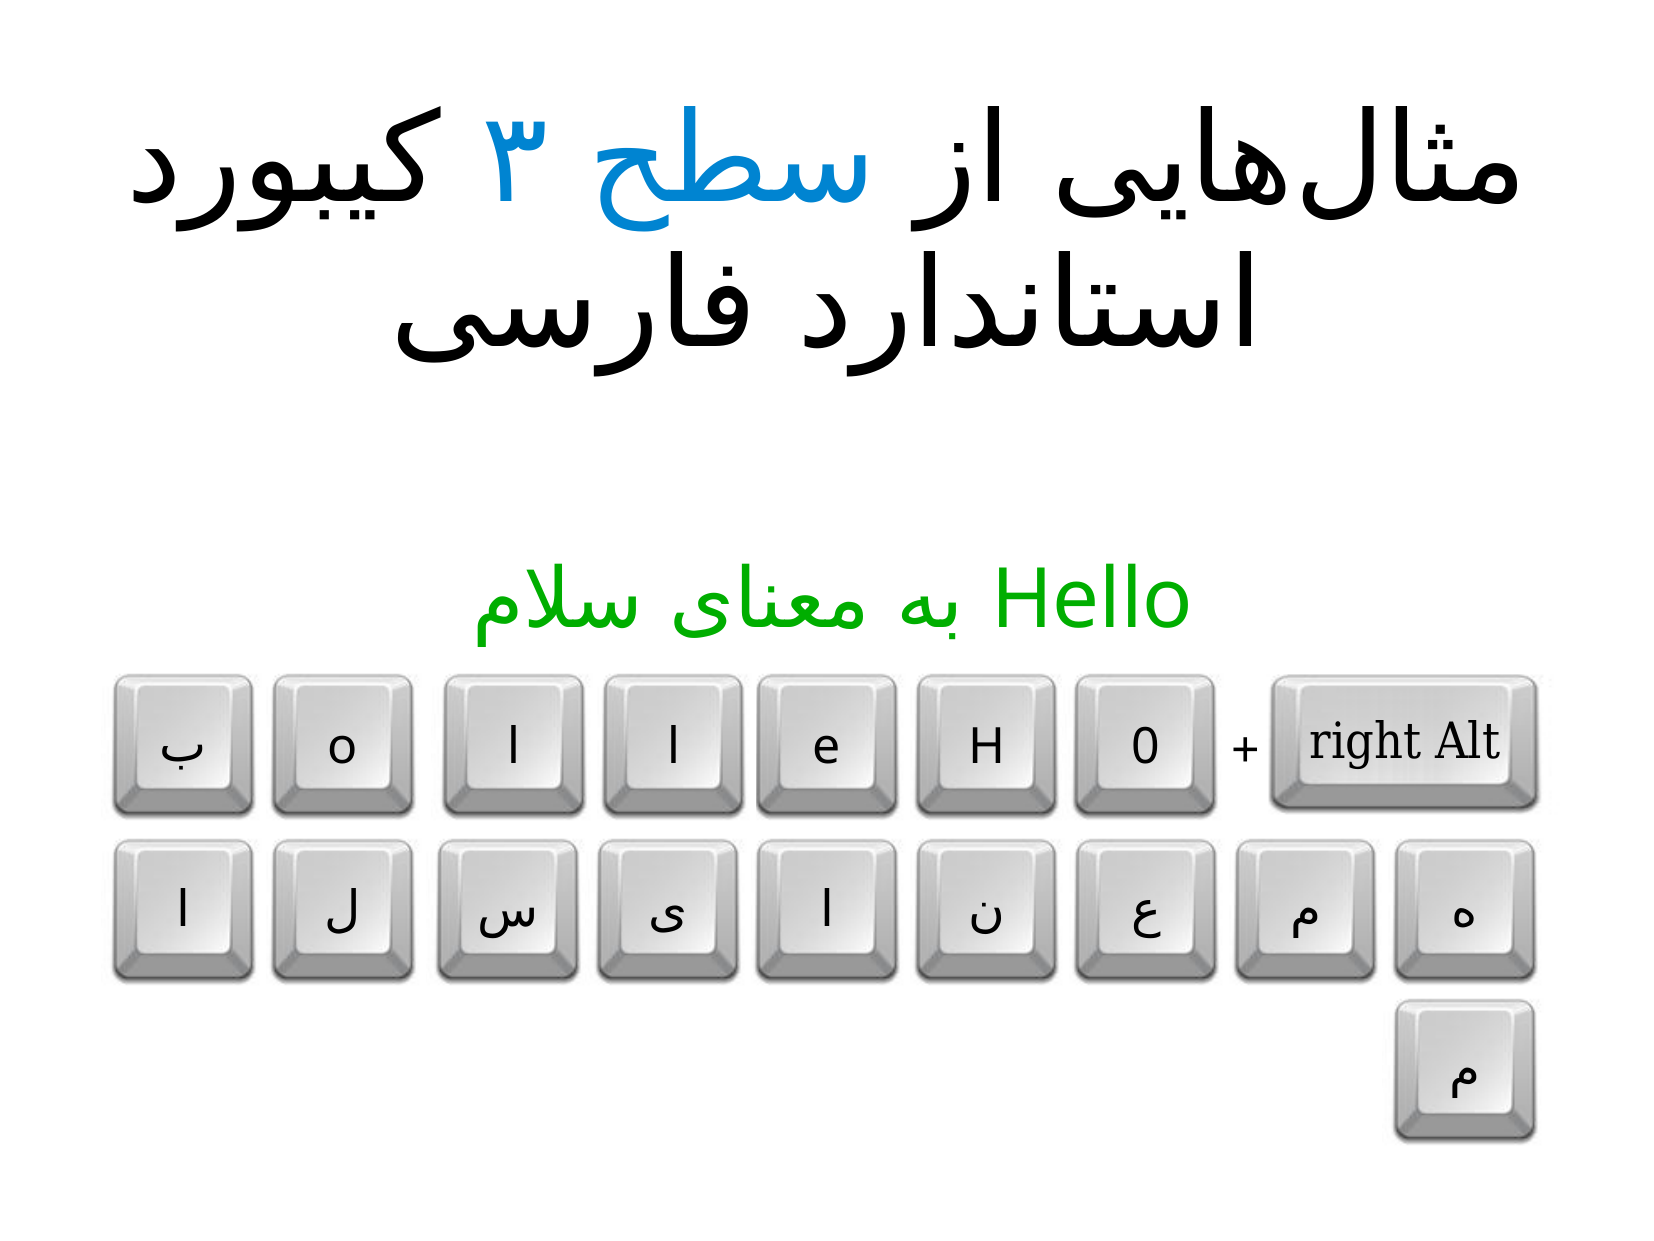

مثال‌هایی از سطح ۳ کیبورد استاندارد فارسی
‏‏‎Hello به معنای سلام
ب
o
l
l
e
H
0
right Alt
+
ا
ل
س
ی
ا
ن
ع
م
ه
م